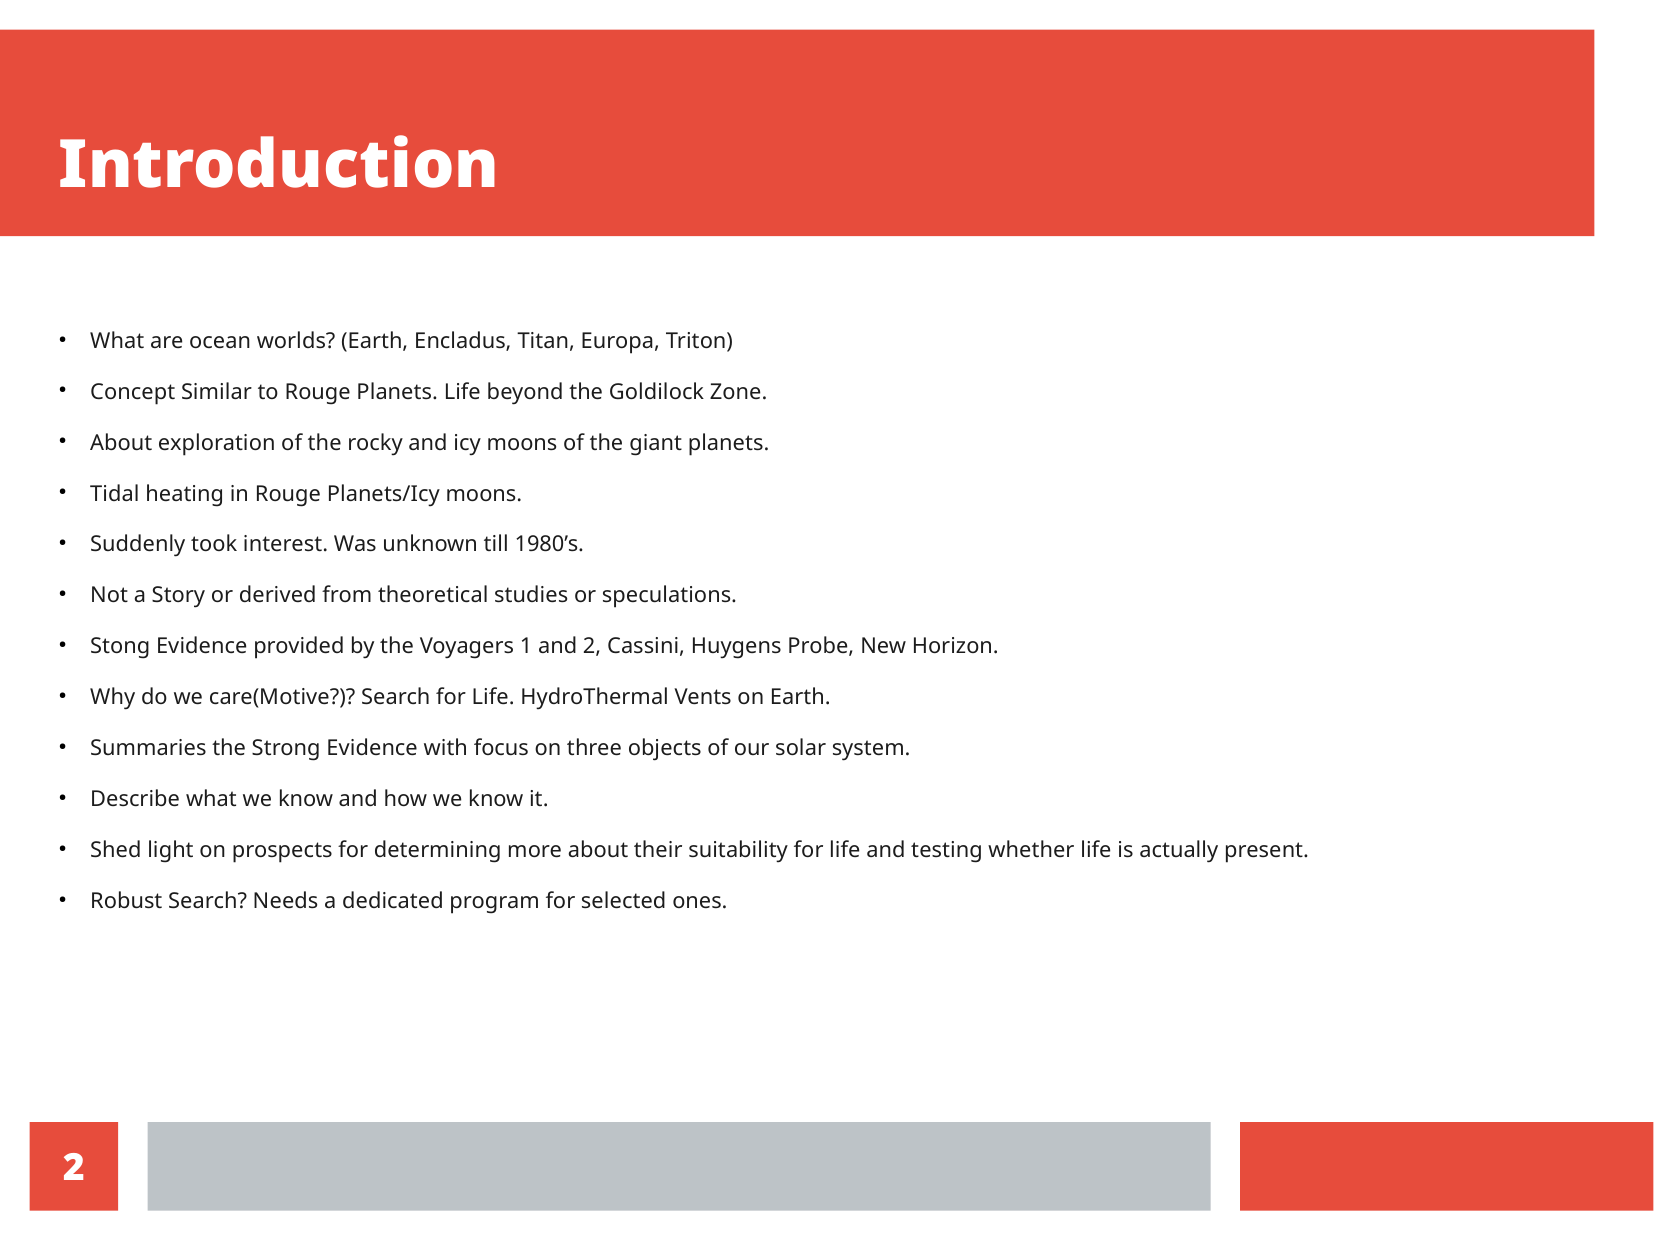

# Introduction
What are ocean worlds? (Earth, Encladus, Titan, Europa, Triton)
Concept Similar to Rouge Planets. Life beyond the Goldilock Zone.
About exploration of the rocky and icy moons of the giant planets.
Tidal heating in Rouge Planets/Icy moons.
Suddenly took interest. Was unknown till 1980’s.
Not a Story or derived from theoretical studies or speculations.
Stong Evidence provided by the Voyagers 1 and 2, Cassini, Huygens Probe, New Horizon.
Why do we care(Motive?)? Search for Life. HydroThermal Vents on Earth.
Summaries the Strong Evidence with focus on three objects of our solar system.
Describe what we know and how we know it.
Shed light on prospects for determining more about their suitability for life and testing whether life is actually present.
Robust Search? Needs a dedicated program for selected ones.
2